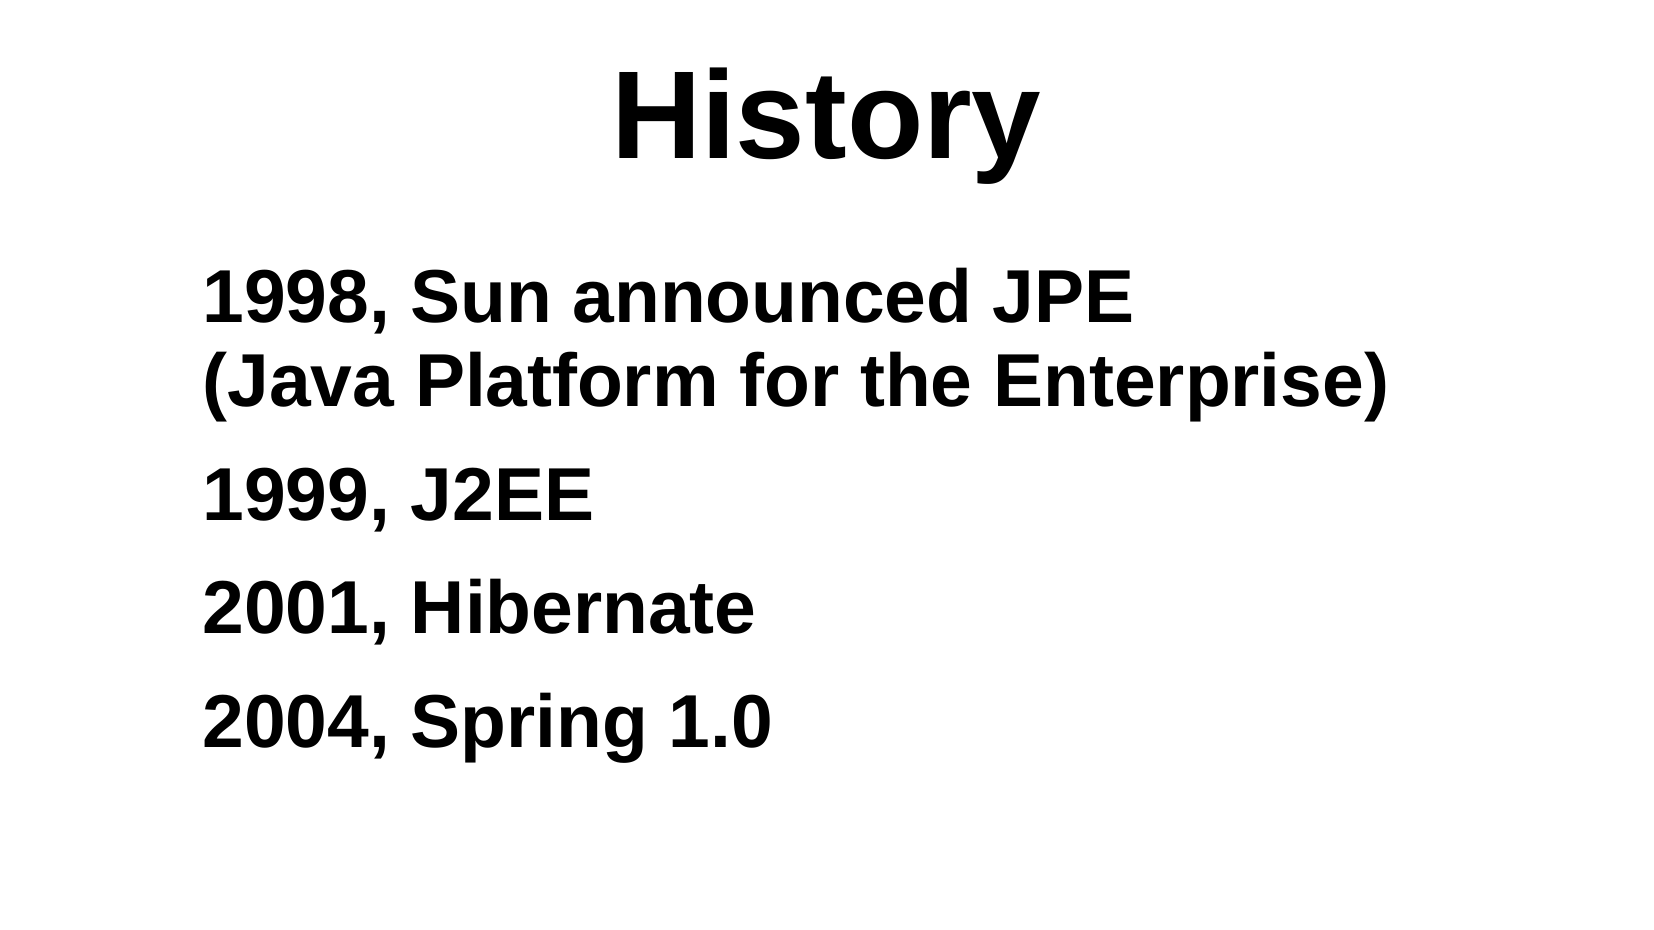

# History
1998, Sun announced JPE
(Java Platform for the Enterprise)
1999, J2EE
2001, Hibernate
2004, Spring 1.0